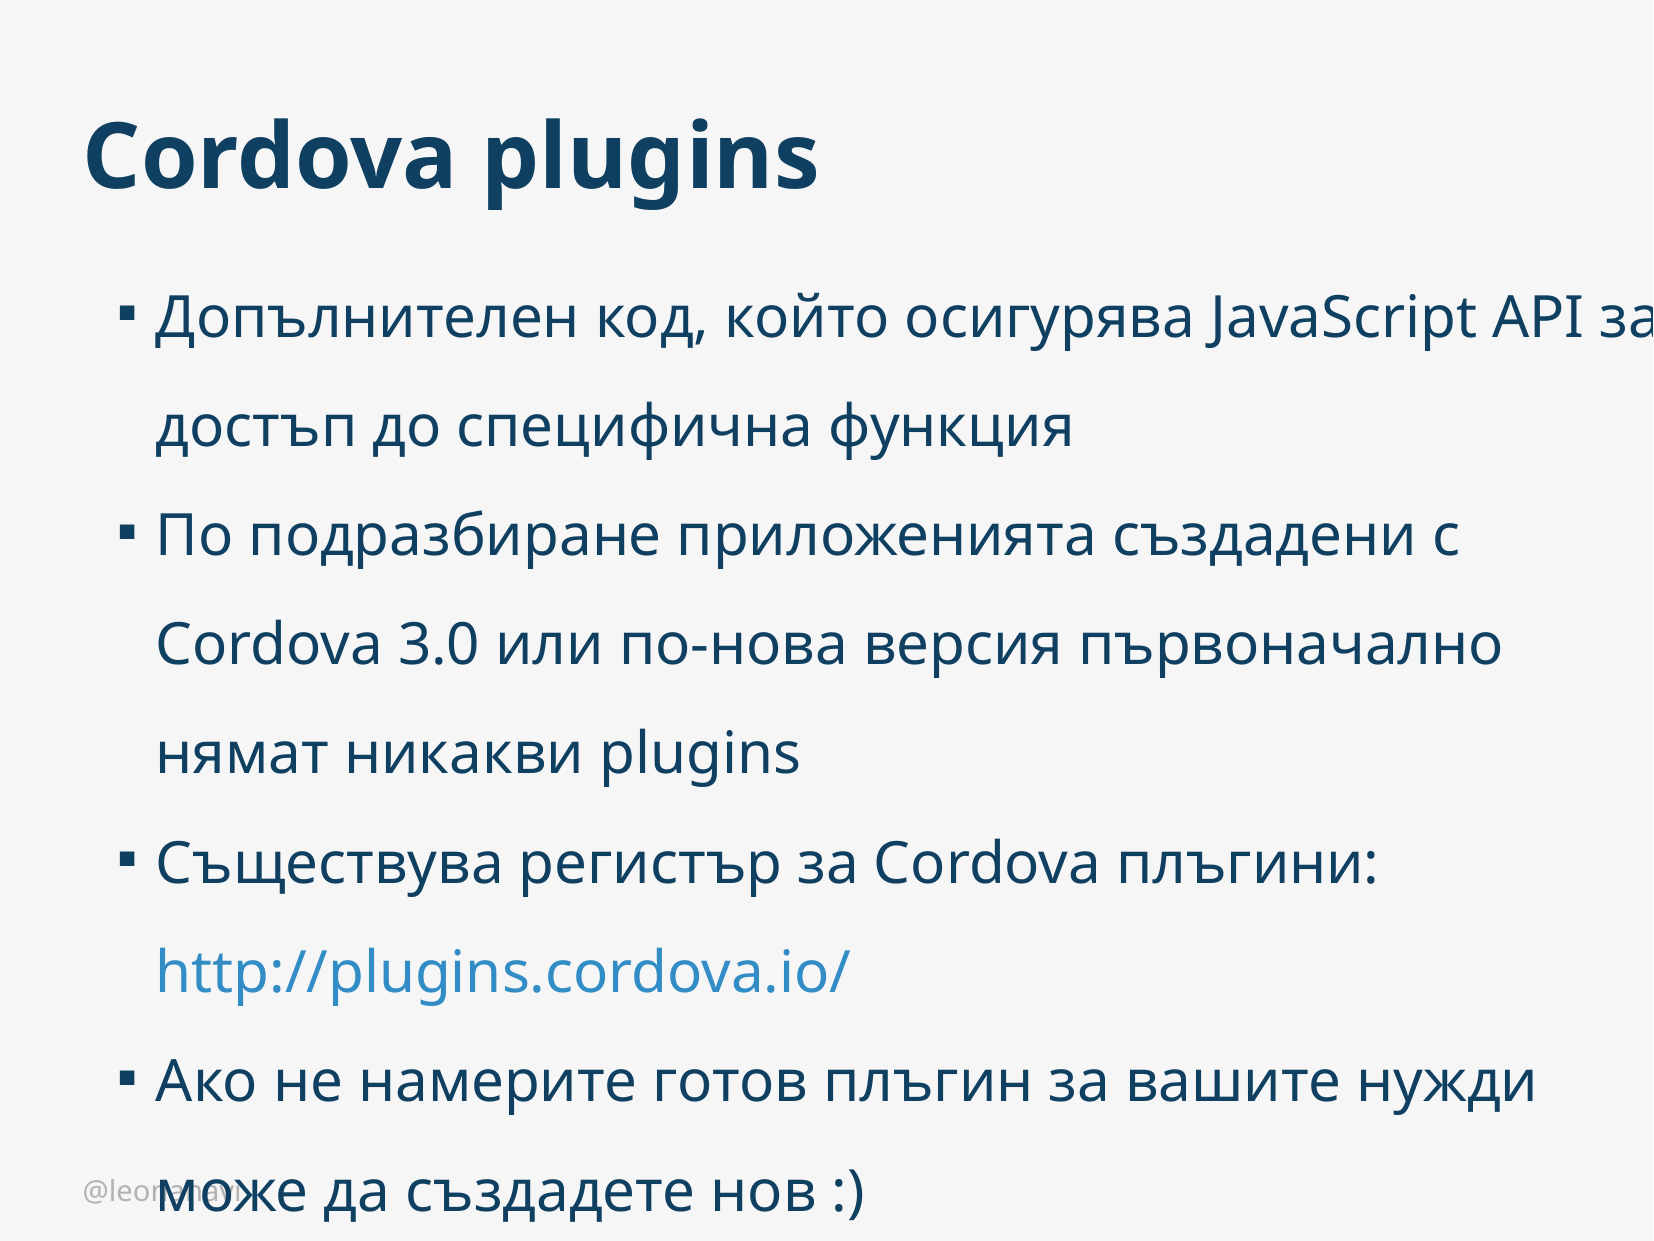

# Cordova plugins
Допълнителен код, който осигурява JavaScript API за
достъп до специфична функция
По подразбиране приложенията създадени с
Cordova 3.0 или по-нова версия първоначално
нямат никакви plugins
Съществува регистър за Cordova плъгини:
http://plugins.cordova.io/
Ако не намерите готов плъгин за вашите нужди
може да създадете нов :)